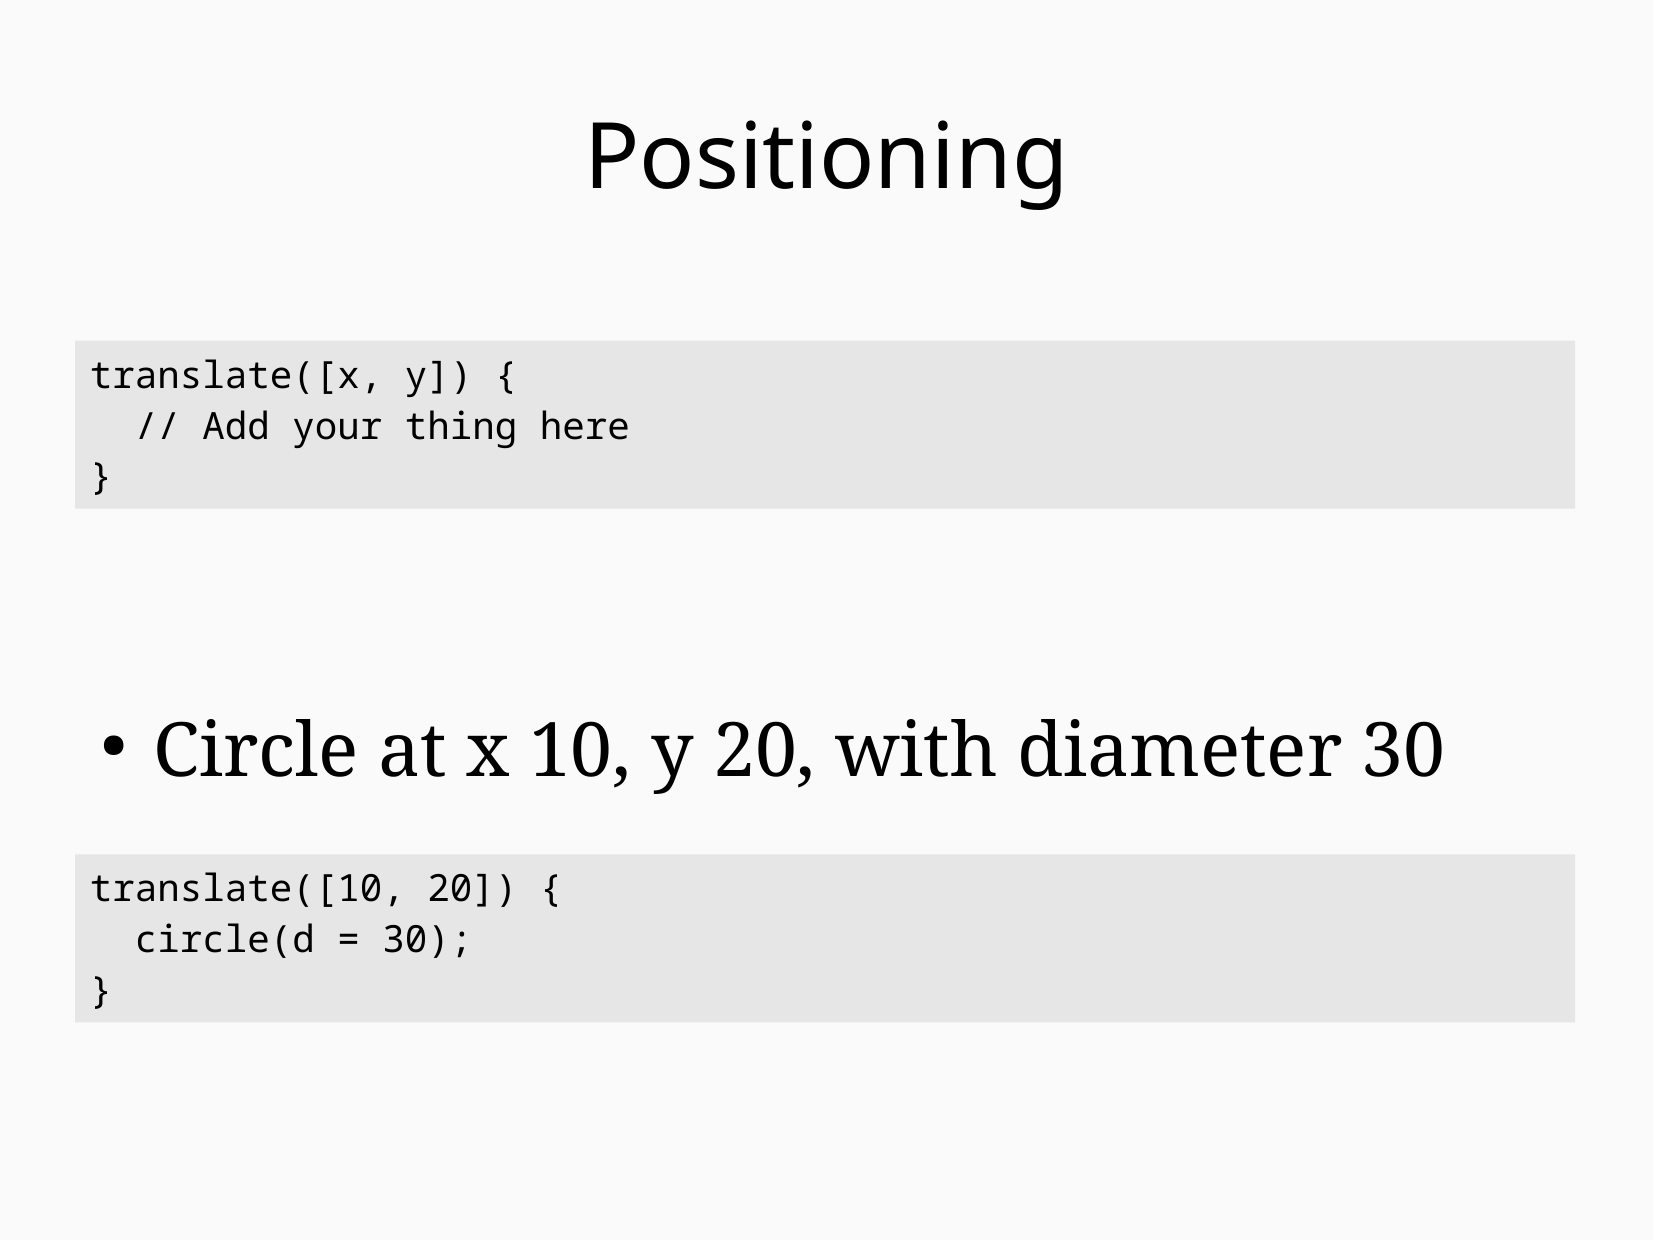

# Positioning
Circle at x 10, y 20, with diameter 30
translate([x, y]) {
 // Add your thing here
}
translate([10, 20]) {
 circle(d = 30);
}